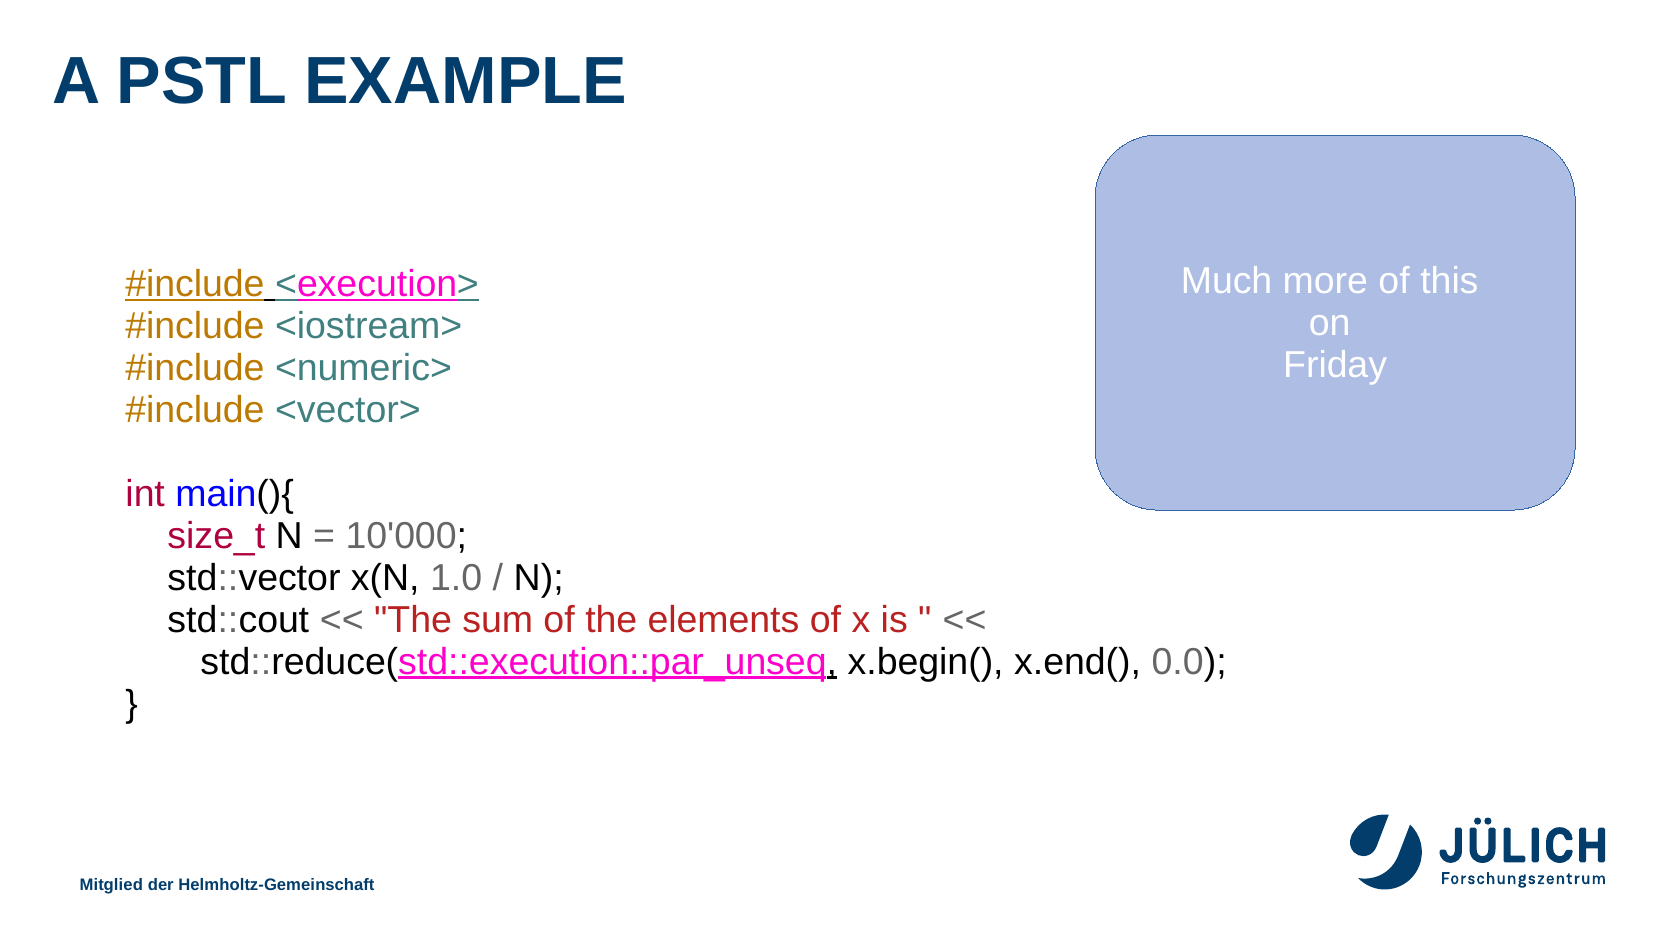

# A pSTL Example
Much more of this
on
Friday
#include <execution>
#include <iostream>
#include <numeric>
#include <vector>
int main(){
 size_t N = 10'000;
 std::vector x(N, 1.0 / N);
 std::cout << "The sum of the elements of x is " <<
 	std::reduce(std::execution::par_unseq, x.begin(), x.end(), 0.0);
}